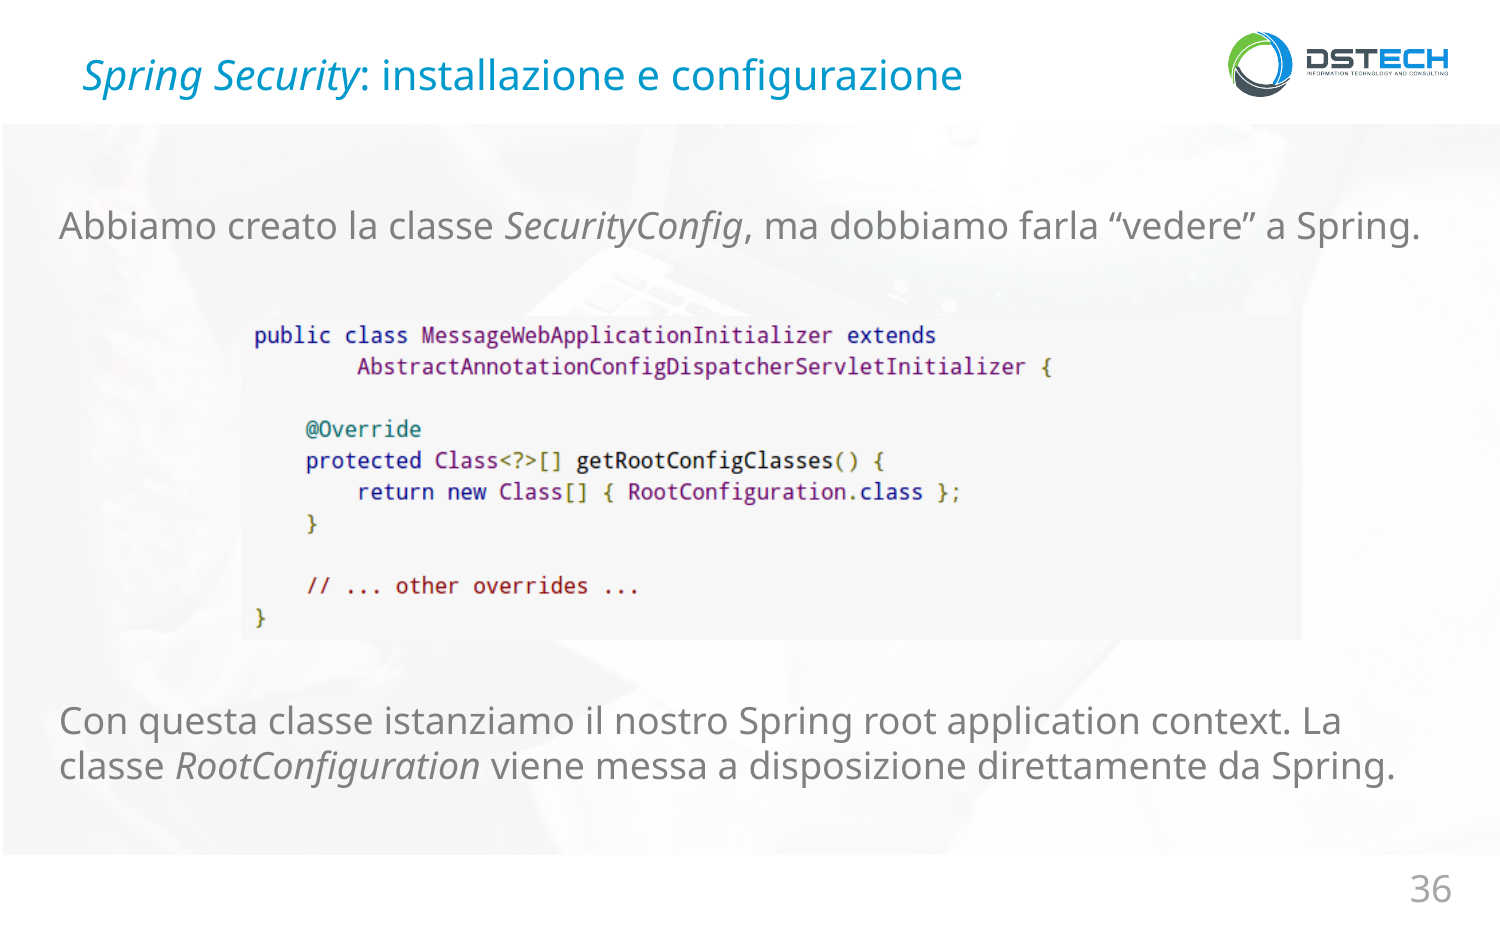

Spring Security: installazione e configurazione
Abbiamo creato la classe SecurityConfig, ma dobbiamo farla “vedere” a Spring.
Con questa classe istanziamo il nostro Spring root application context. La classe RootConfiguration viene messa a disposizione direttamente da Spring.
36